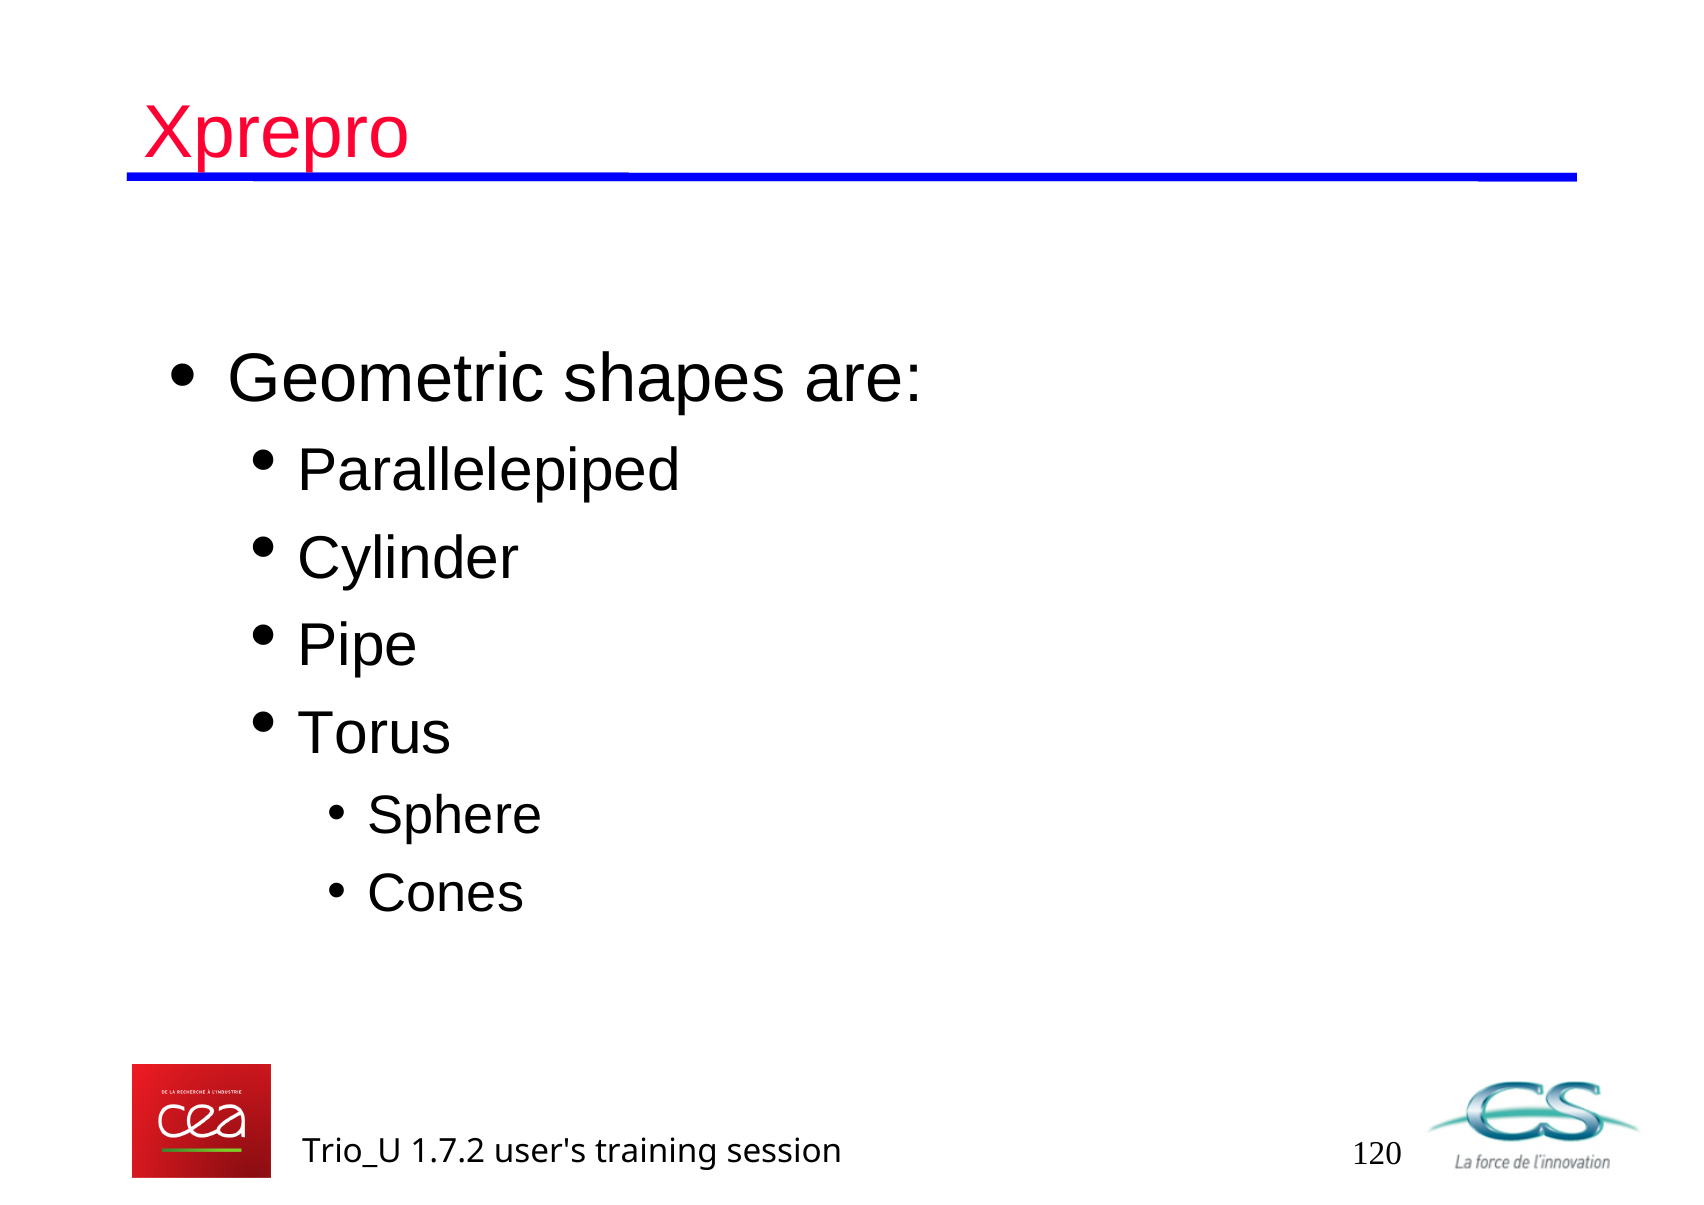

# Xprepro
Geometric shapes are:
Parallelepiped
Cylinder
Pipe
Torus
Sphere
Cones
Trio_U 1.7.2 user's training session
120